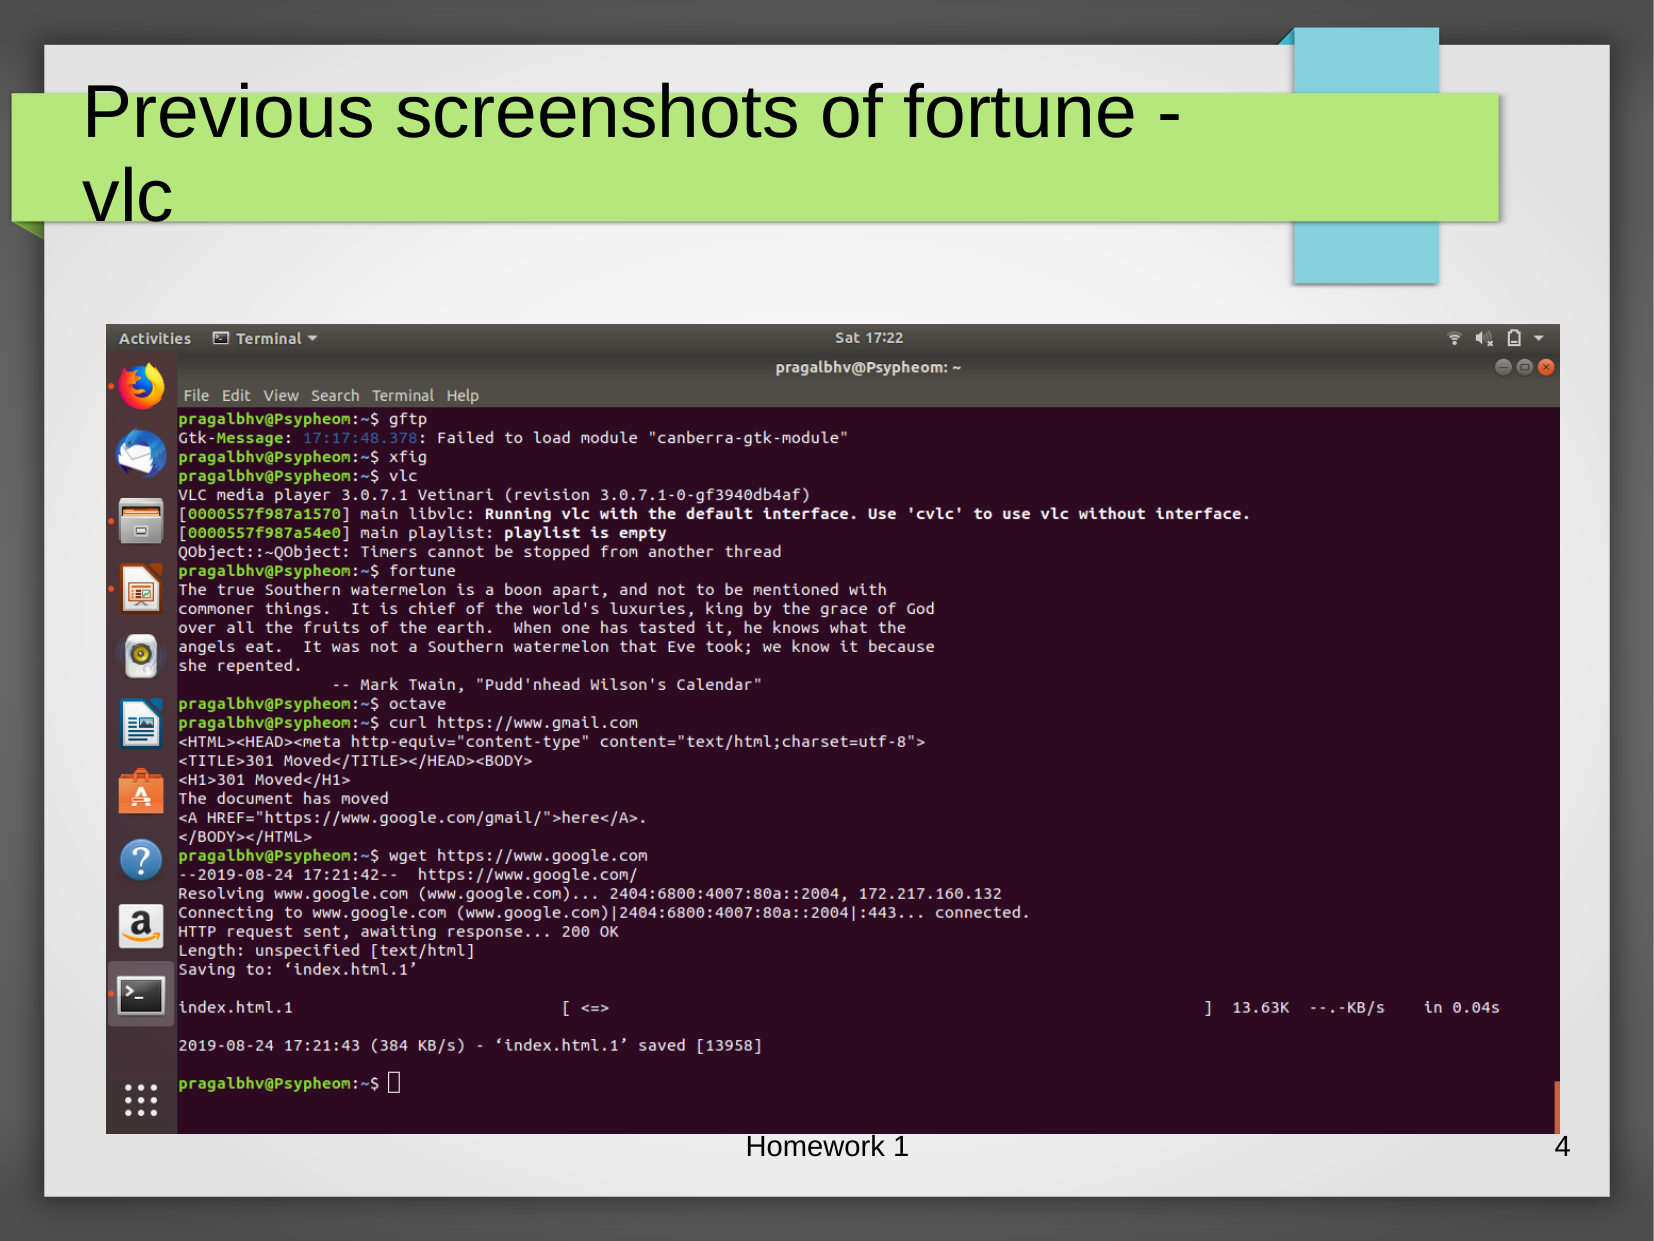

# Previous screenshots of fortune -vlc
Homework 1
4